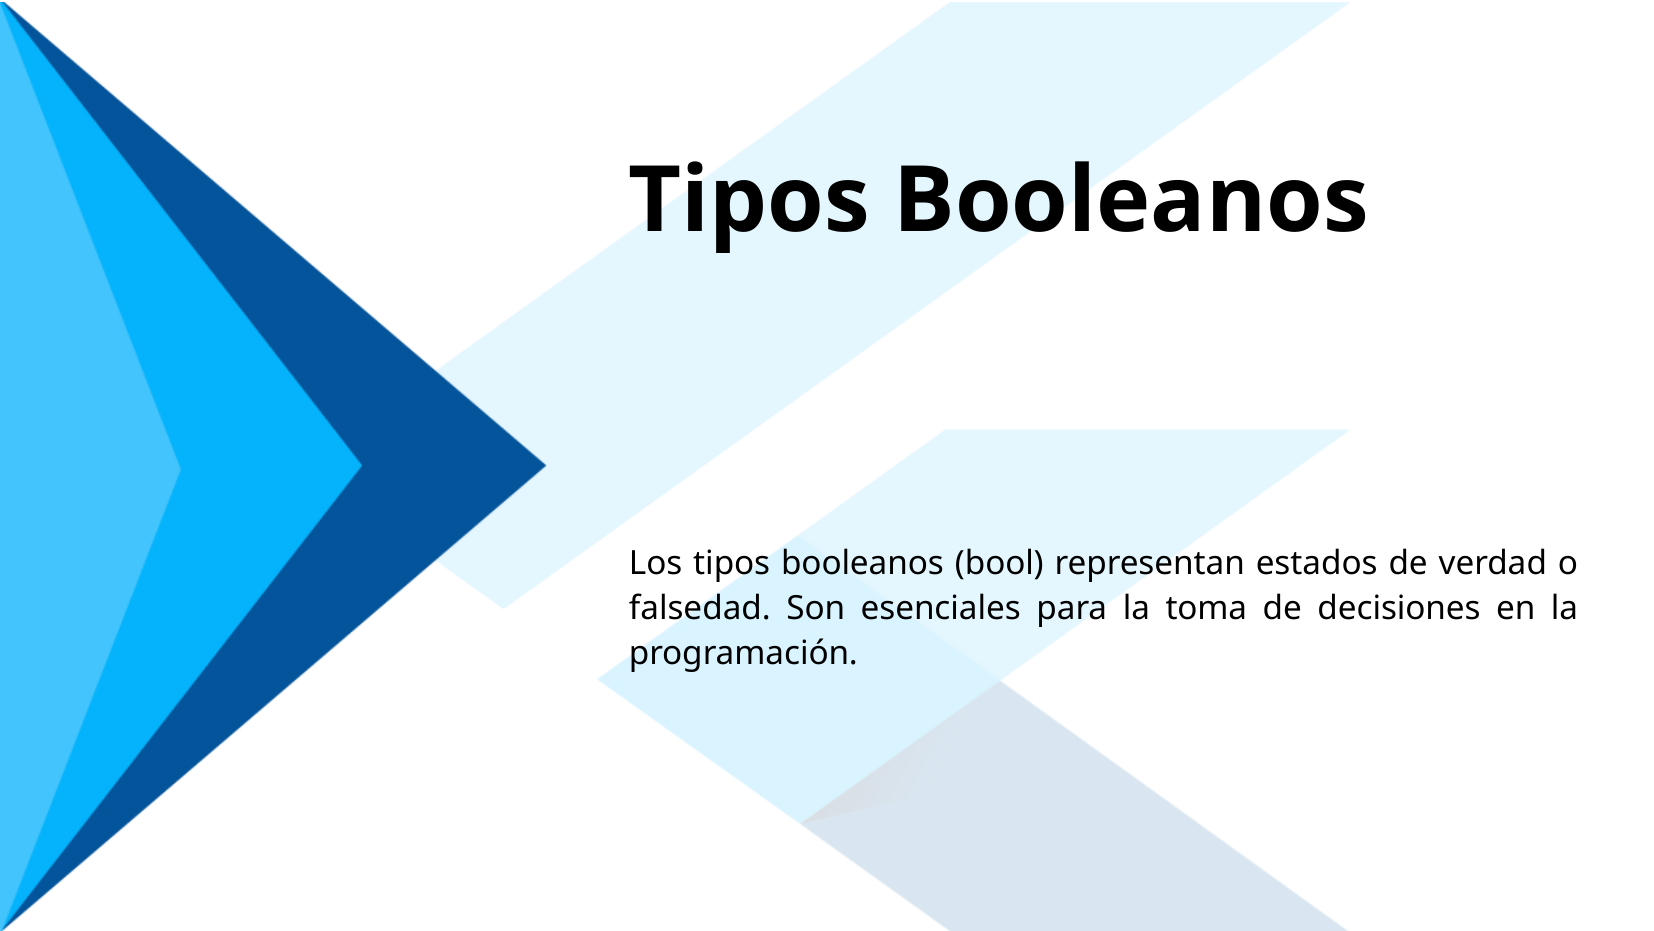

Tipos Booleanos
Los tipos booleanos (bool) representan estados de verdad o falsedad. Son esenciales para la toma de decisiones en la programación.